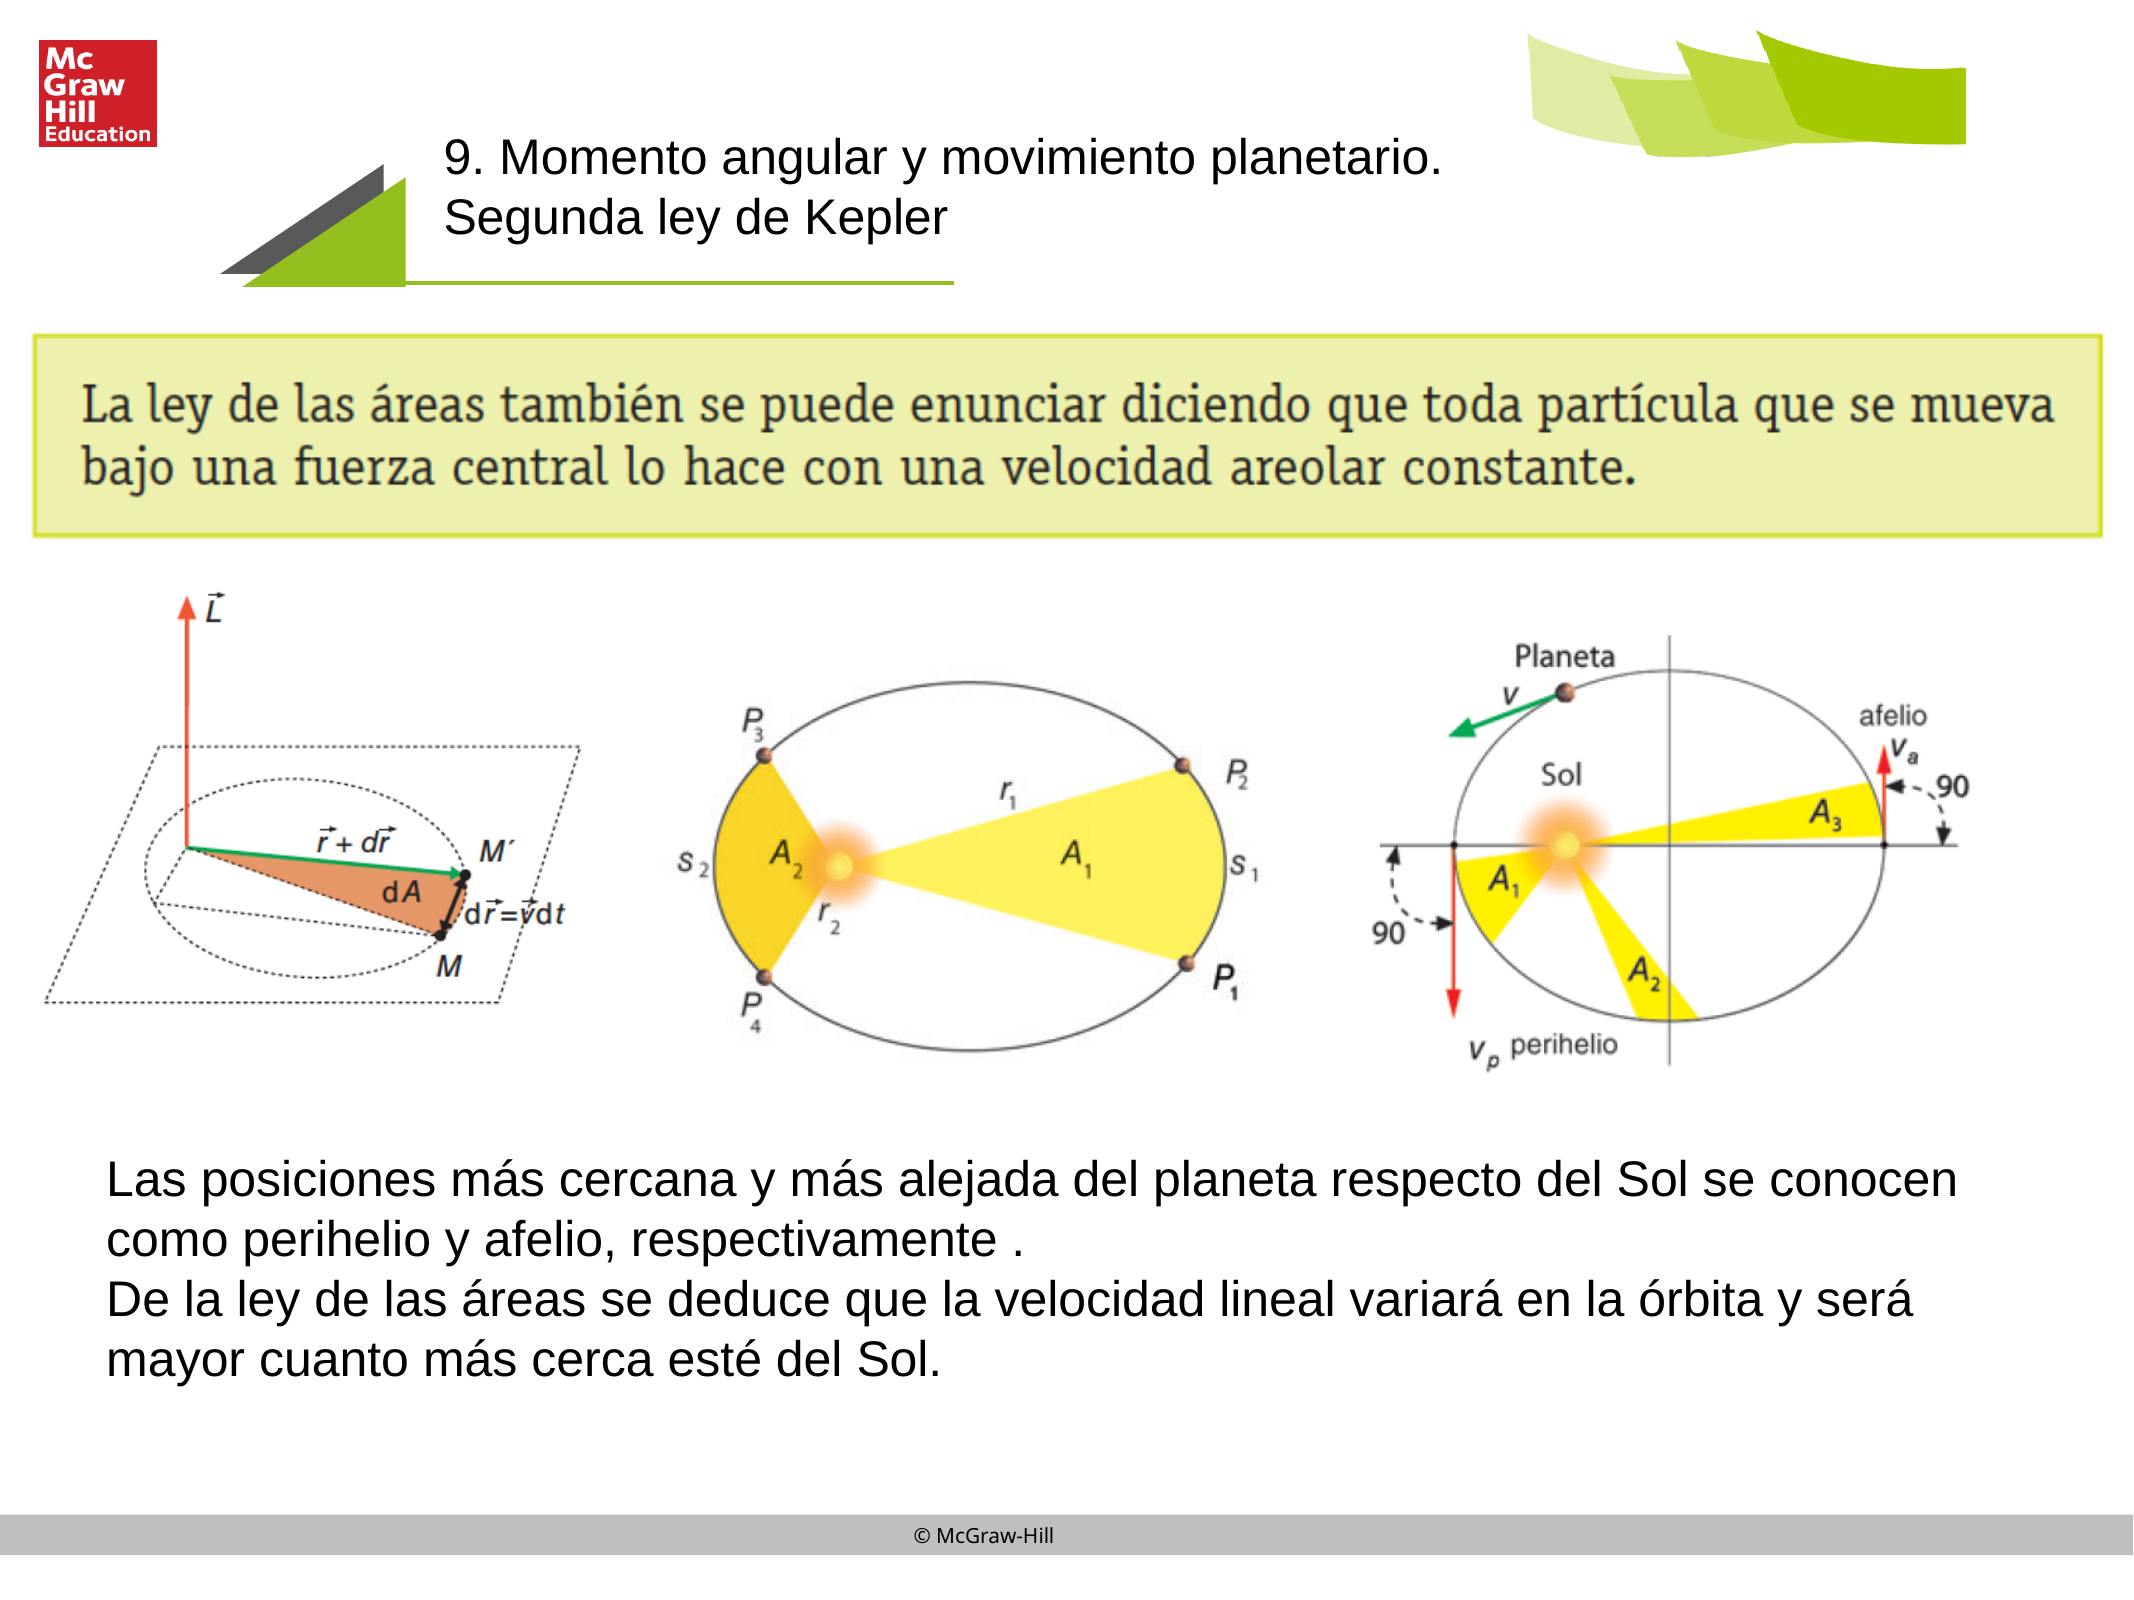

9. Momento angular y movimiento planetario.
Segunda ley de Kepler
Las posiciones más cercana y más alejada del planeta respecto del Sol se conocen como perihelio y afelio, respectivamente .
De la ley de las áreas se deduce que la velocidad lineal variará en la órbita y será mayor cuanto más cerca esté del Sol.
© McGraw-Hill